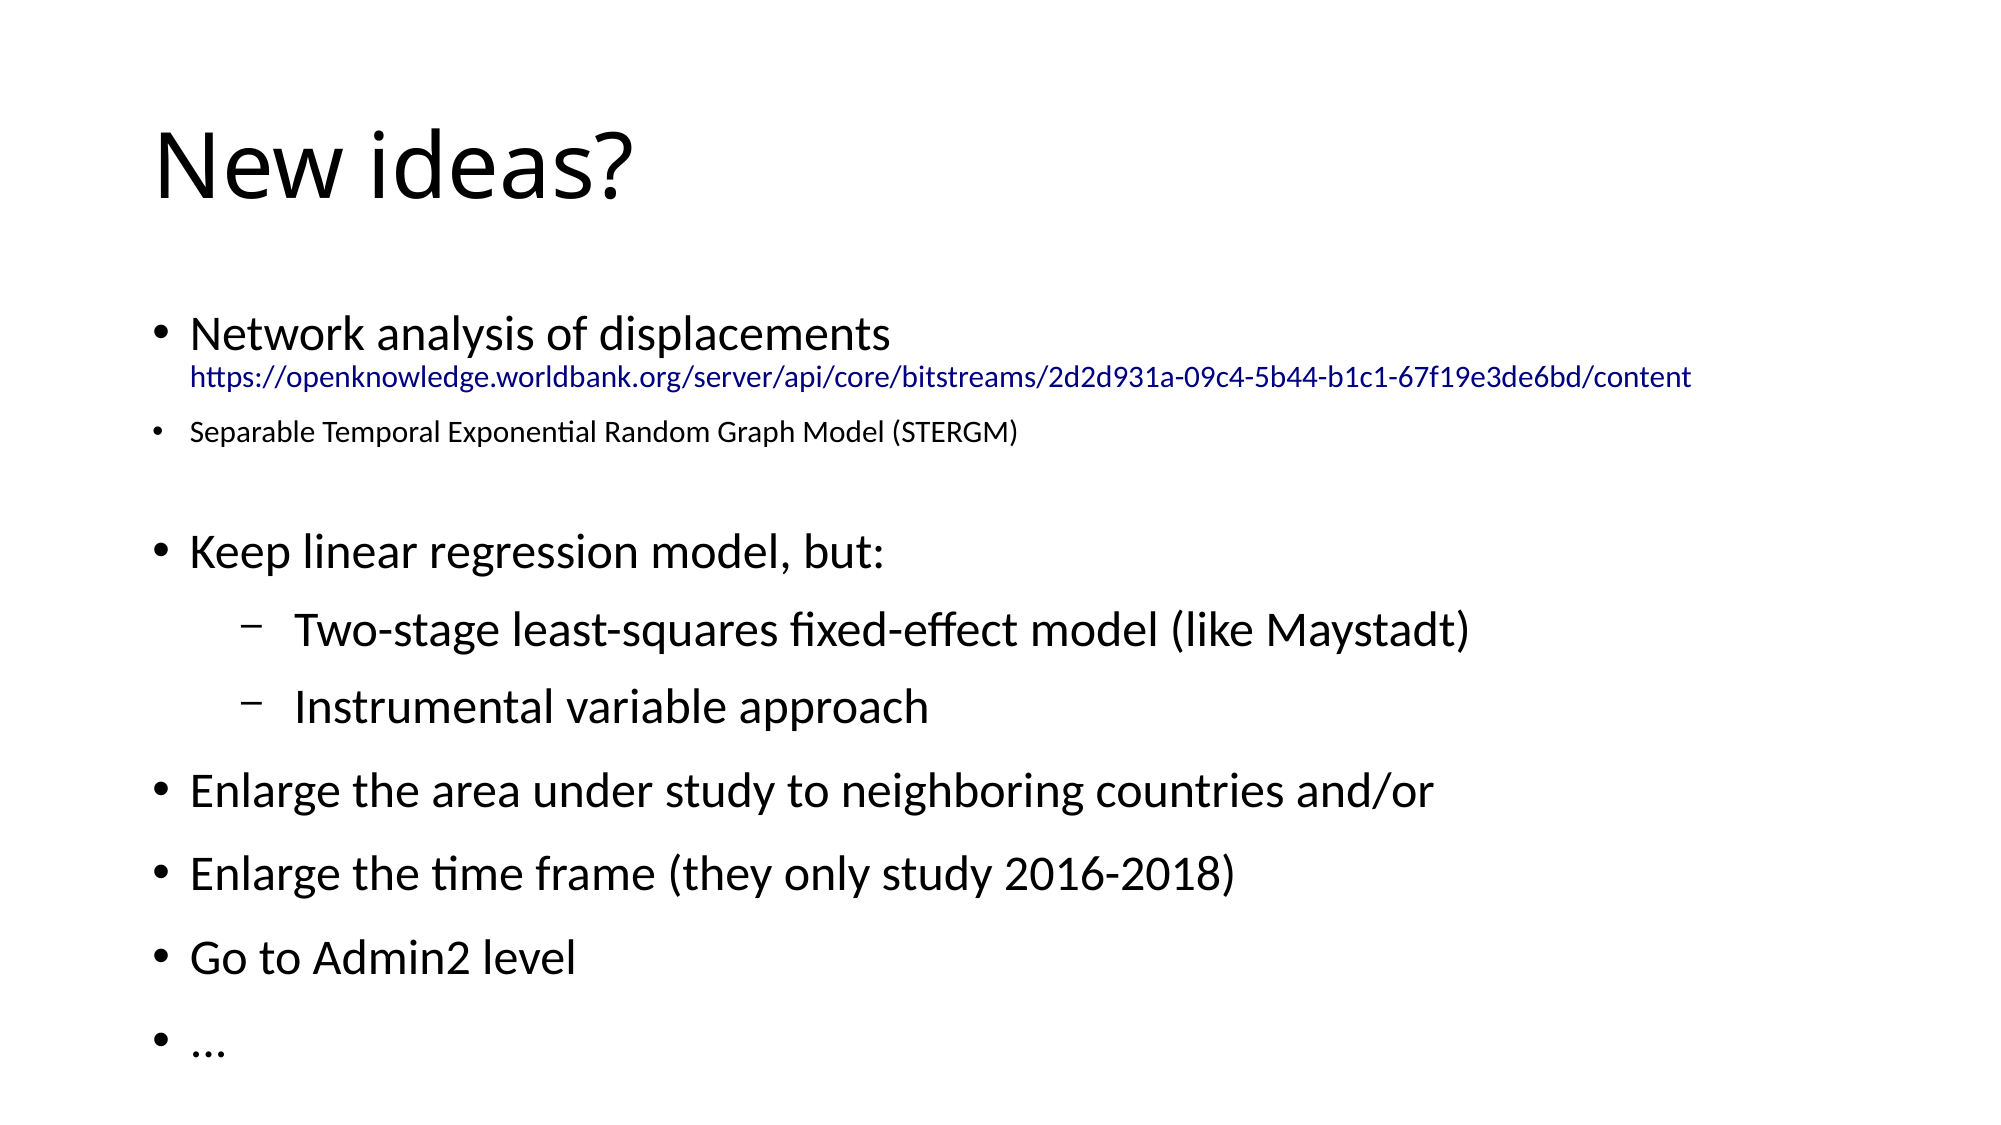

# New ideas?
Network analysis of displacements https://openknowledge.worldbank.org/server/api/core/bitstreams/2d2d931a-09c4-5b44-b1c1-67f19e3de6bd/content
Separable Temporal Exponential Random Graph Model (STERGM)
Keep linear regression model, but:
Two-stage least-squares fixed-effect model (like Maystadt)
Instrumental variable approach
Enlarge the area under study to neighboring countries and/or
Enlarge the time frame (they only study 2016-2018)
Go to Admin2 level
...